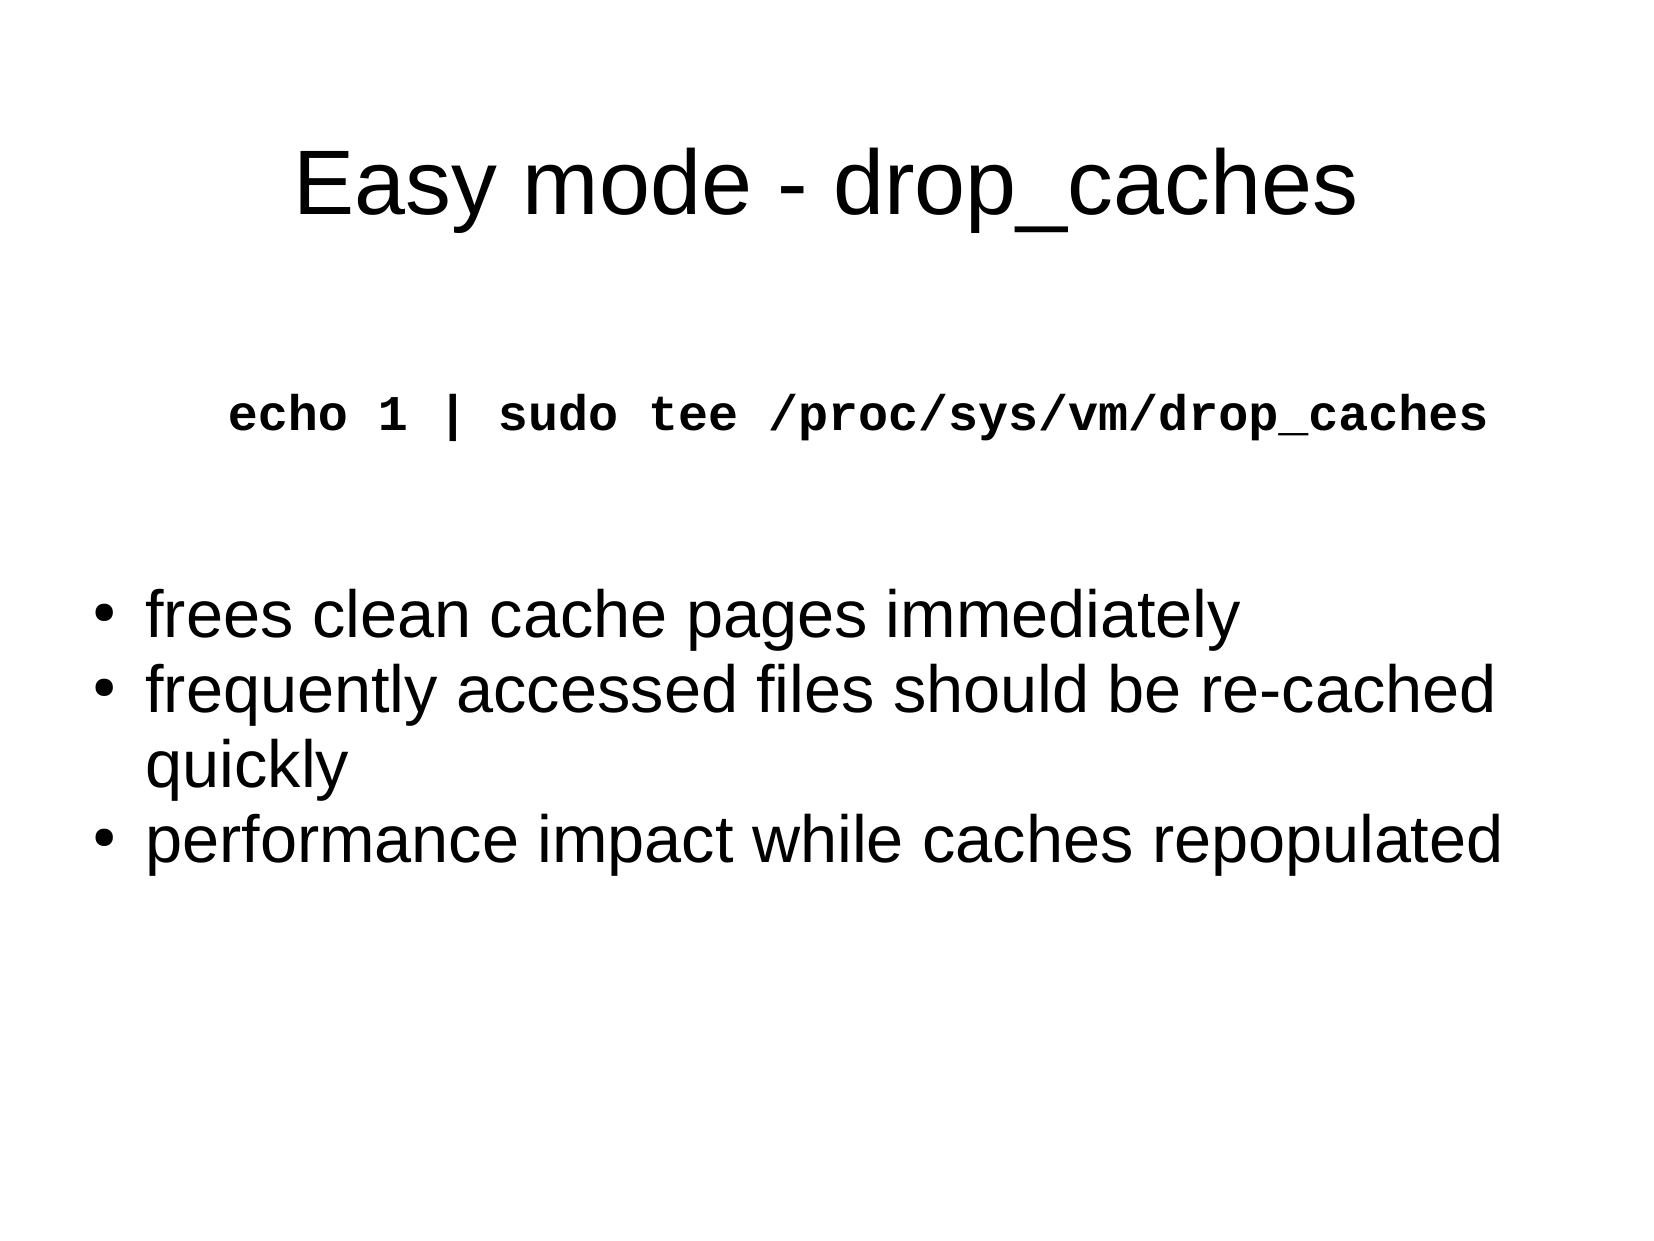

# Easy mode - drop_caches
echo 1 | sudo tee /proc/sys/vm/drop_caches
frees clean cache pages immediately
frequently accessed files should be re-cached quickly
performance impact while caches repopulated